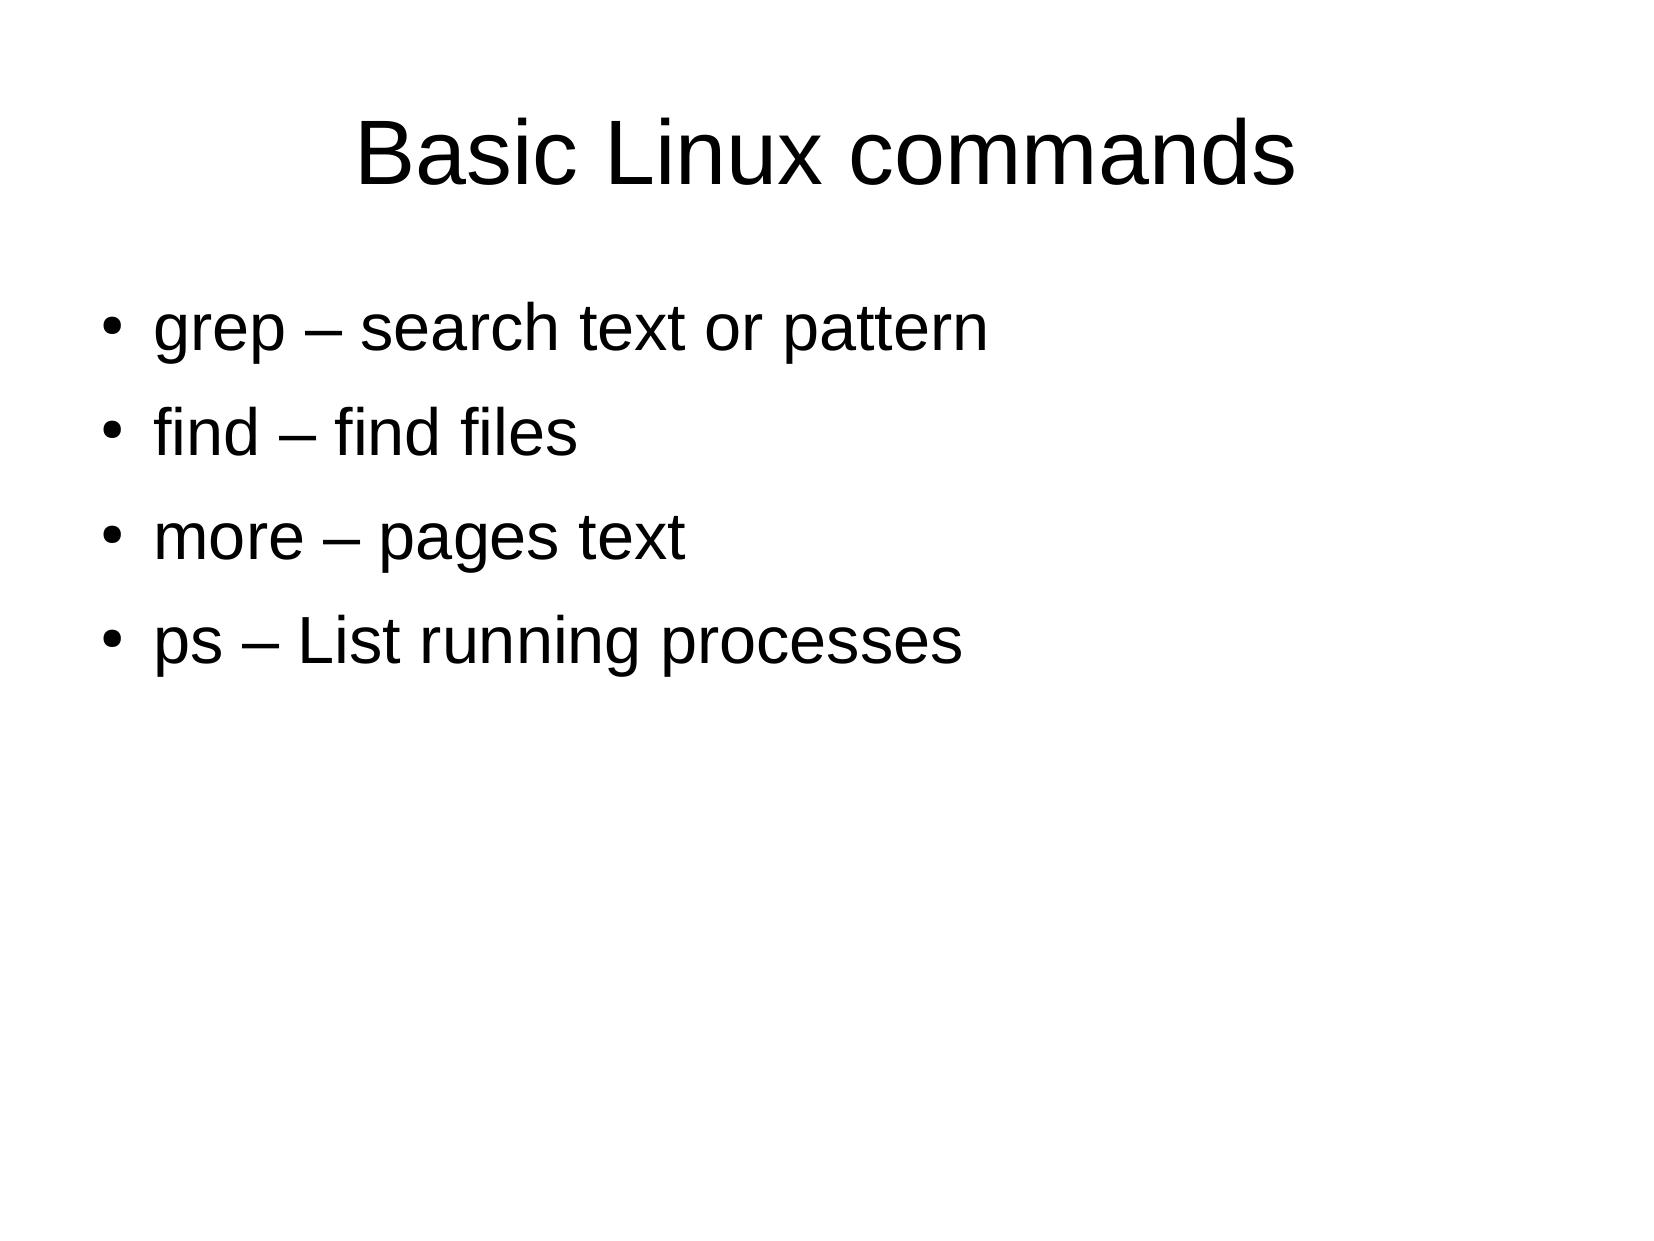

# Basic Linux commands
grep – search text or pattern
find – find files
more – pages text
ps – List running processes